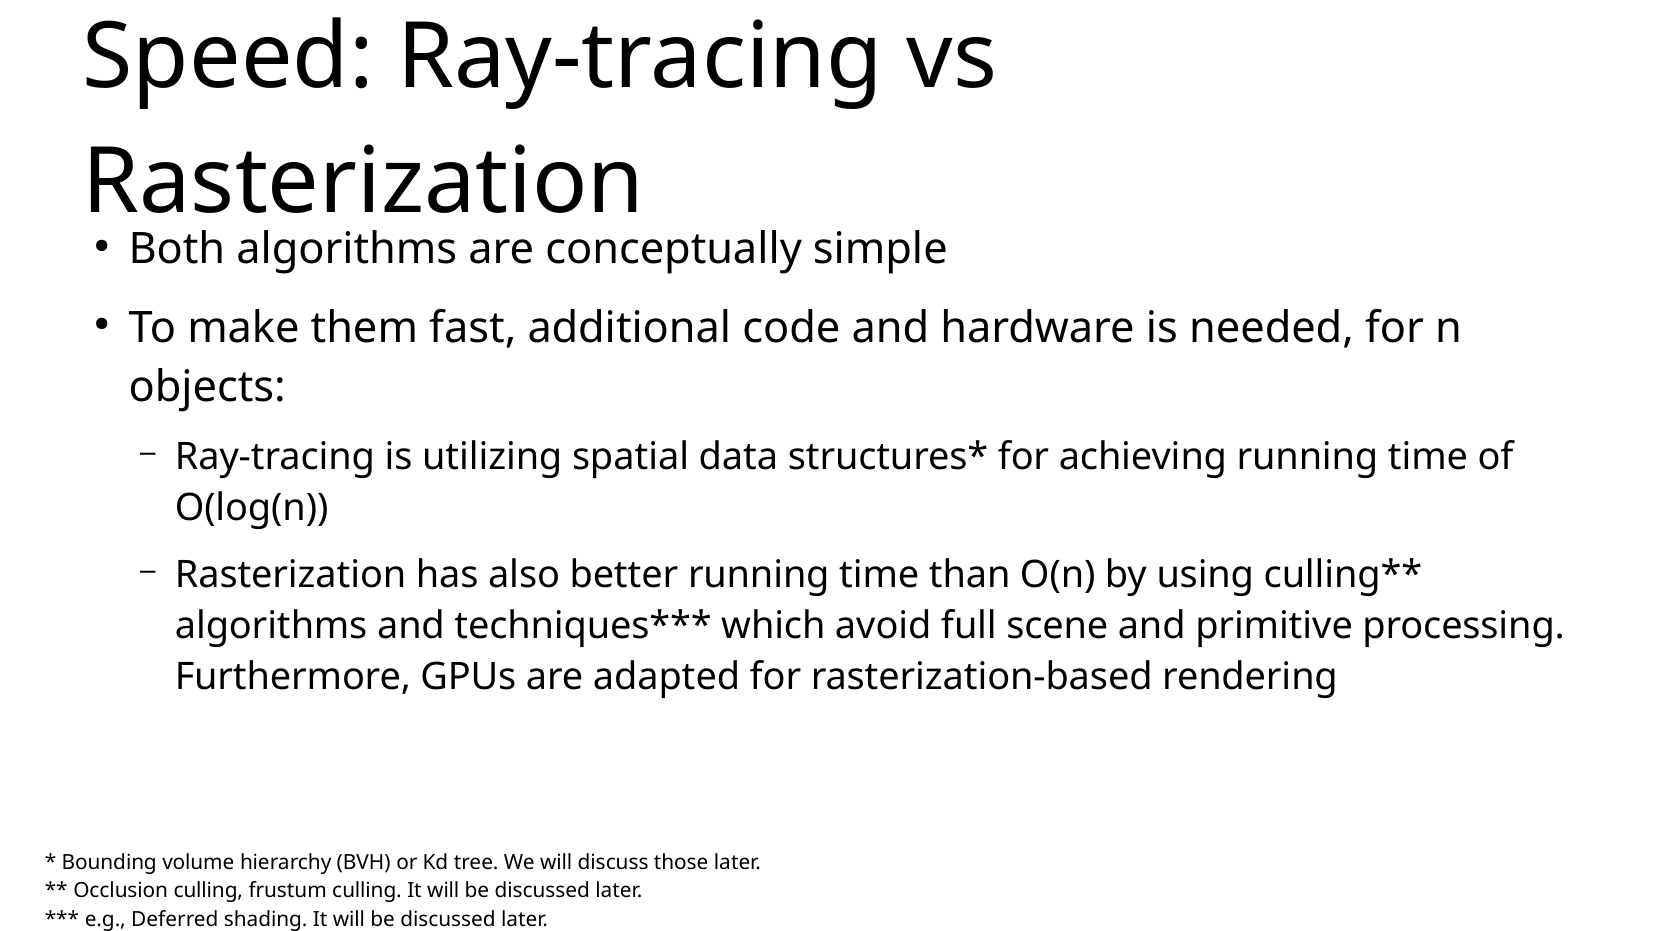

# Speed: Ray-tracing vs Rasterization
Both algorithms are conceptually simple
To make them fast, additional code and hardware is needed, for n objects:
Ray-tracing is utilizing spatial data structures* for achieving running time of O(log(n))
Rasterization has also better running time than O(n) by using culling** algorithms and techniques*** which avoid full scene and primitive processing. Furthermore, GPUs are adapted for rasterization-based rendering
* Bounding volume hierarchy (BVH) or Kd tree. We will discuss those later.
** Occlusion culling, frustum culling. It will be discussed later.
*** e.g., Deferred shading. It will be discussed later.